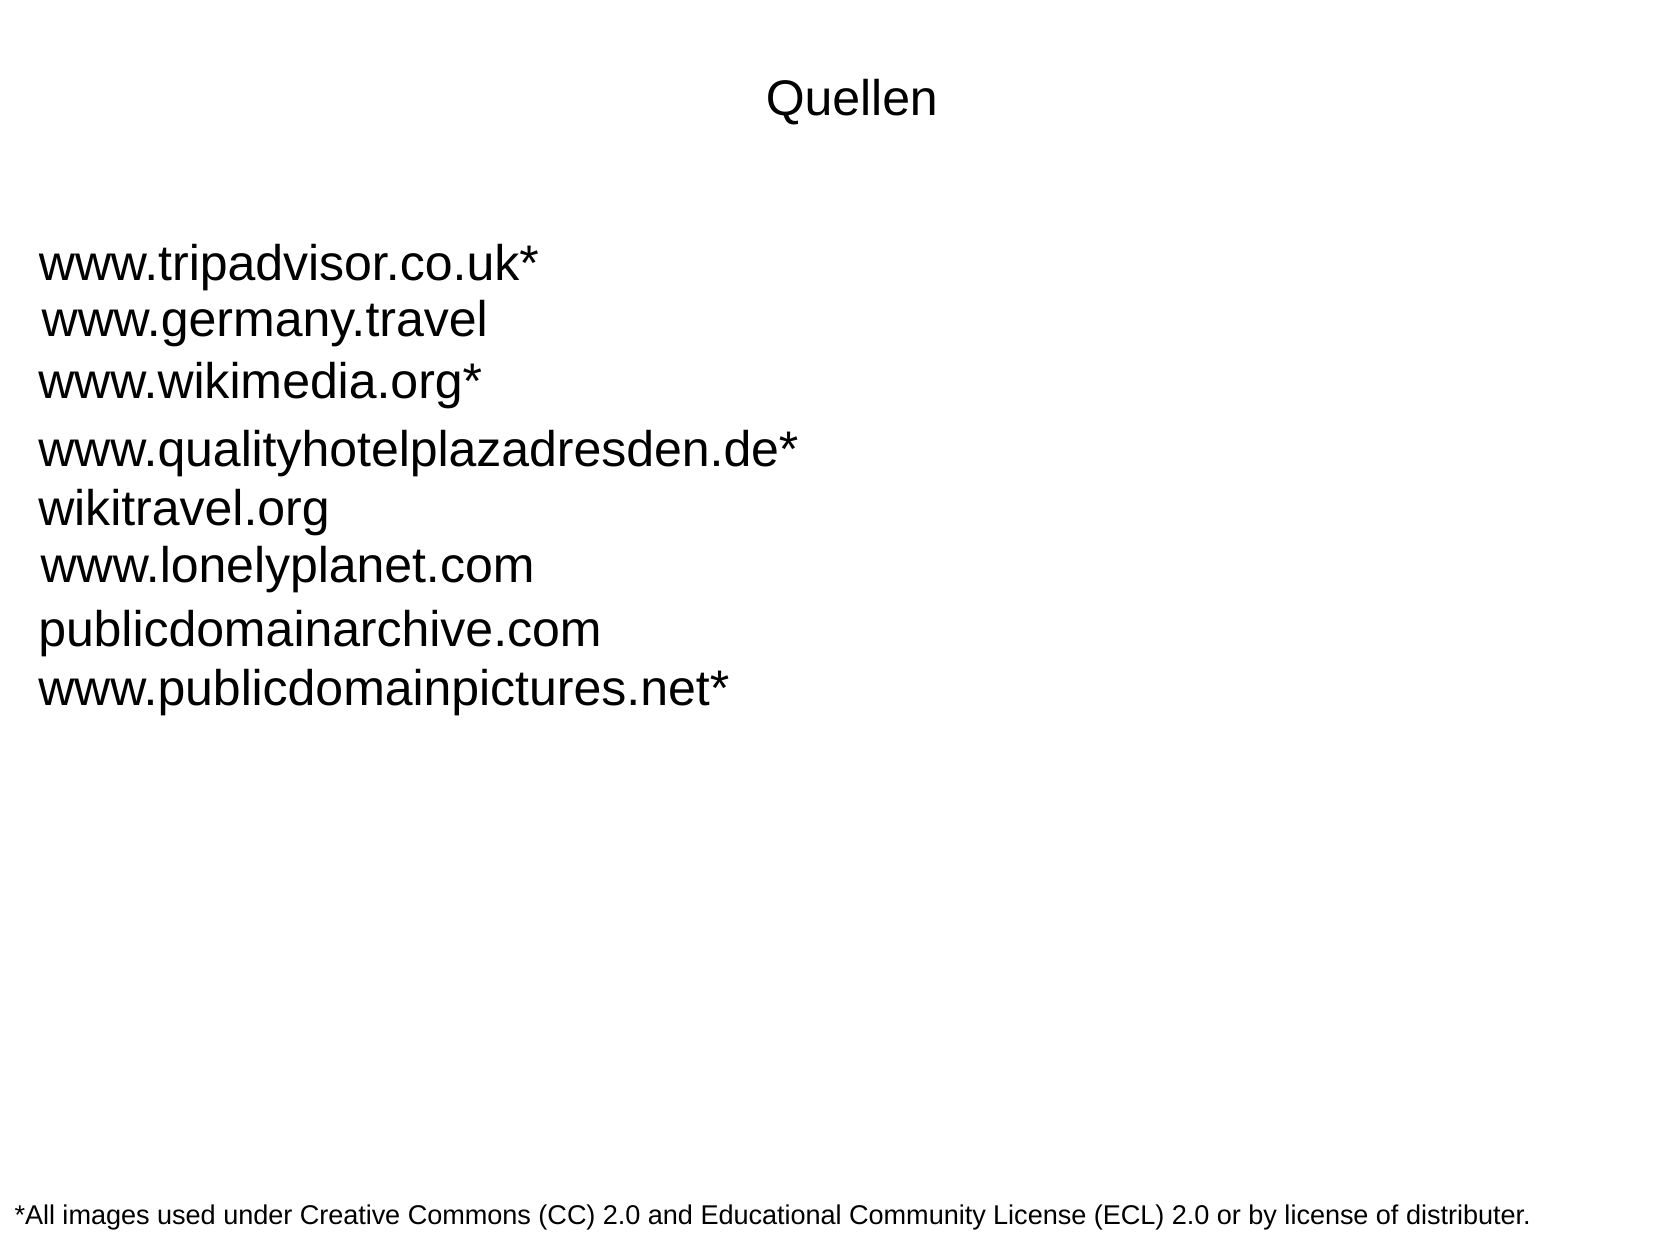

Quellen
www.tripadvisor.co.uk*
www.germany.travel
www.wikimedia.org*
www.qualityhotelplazadresden.de*
wikitravel.org
www.lonelyplanet.com
publicdomainarchive.com
www.publicdomainpictures.net*
*All images used under Creative Commons (CC) 2.0 and Educational Community License (ECL) 2.0 or by license of distributer.